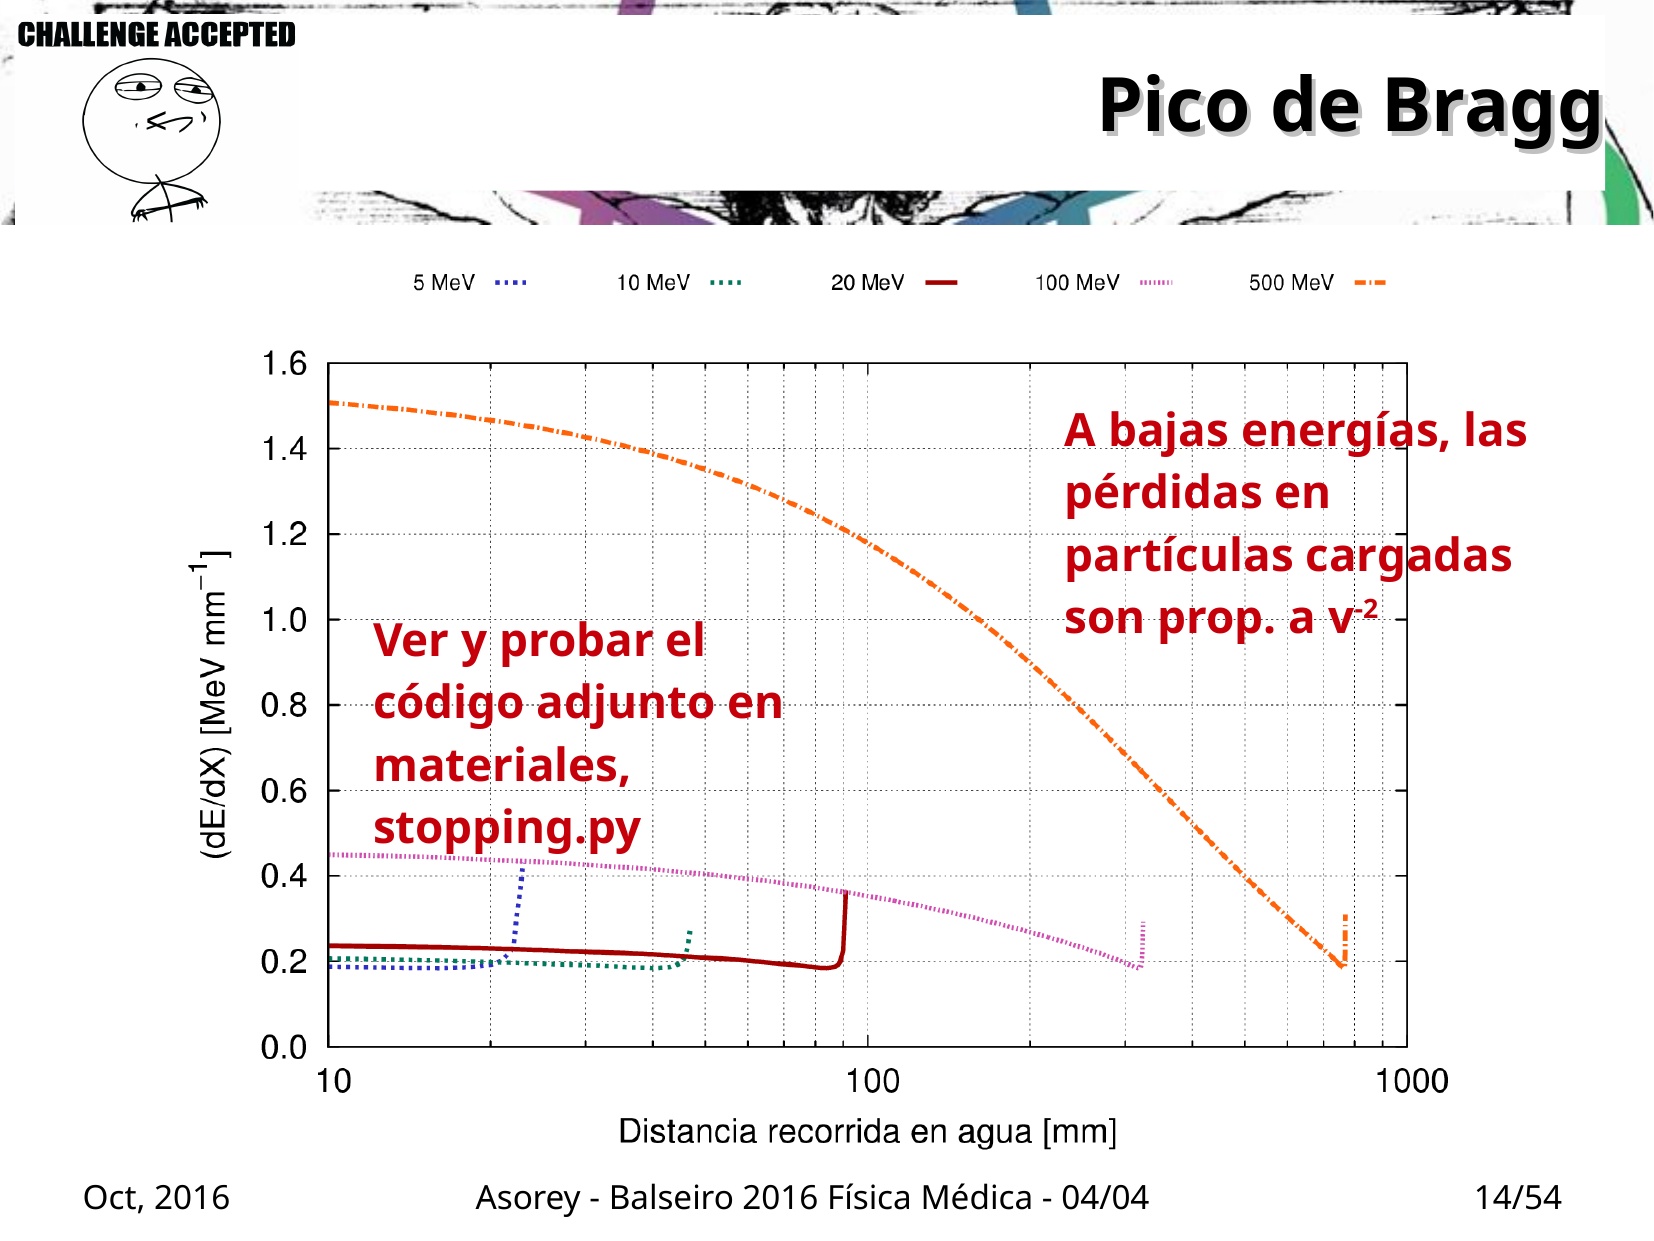

<
# Pico de Bragg
A bajas energías, las pérdidas en partículas cargadas son prop. a v-2
Ver y probar el código adjunto en materiales, stopping.py
Oct, 2016
Asorey - Balseiro 2016 Física Médica - 04/04
14